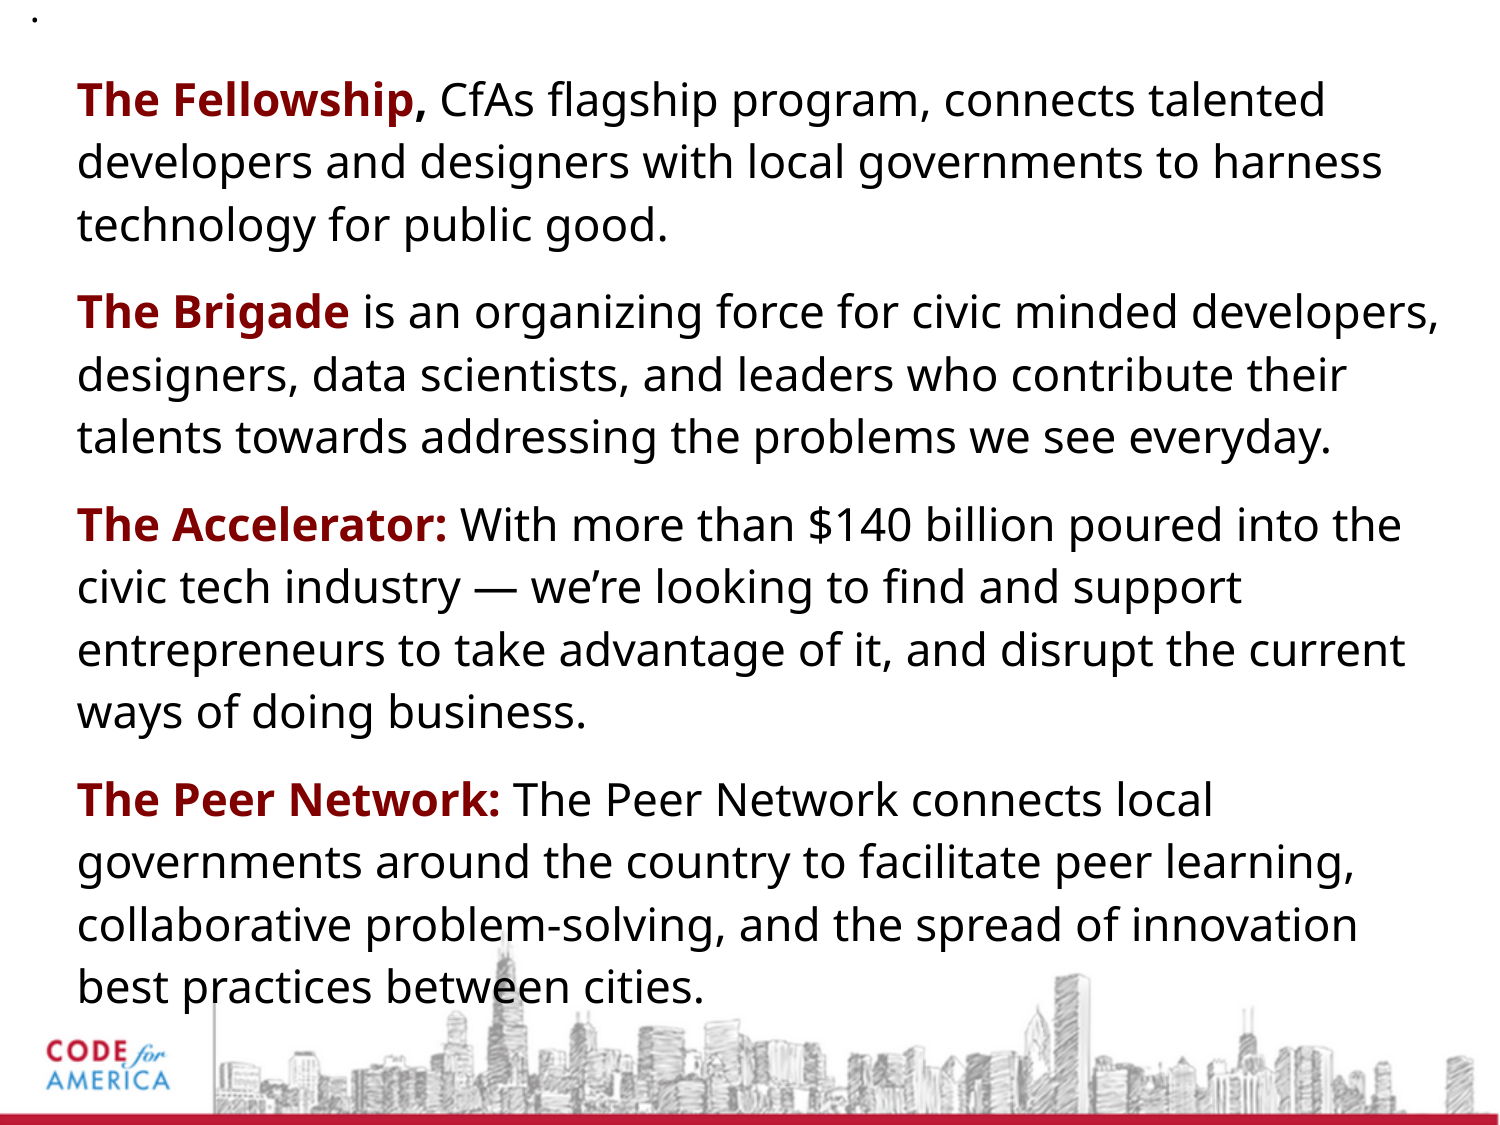

.
The Fellowship, CfAs flagship program, connects talented developers and designers with local governments to harness technology for public good.
The Brigade is an organizing force for civic minded developers, designers, data scientists, and leaders who contribute their talents towards addressing the problems we see everyday.
The Accelerator: With more than $140 billion poured into the civic tech industry — we’re looking to find and support entrepreneurs to take advantage of it, and disrupt the current ways of doing business.
The Peer Network: The Peer Network connects local governments around the country to facilitate peer learning, collaborative problem-solving, and the spread of innovation best practices between cities.